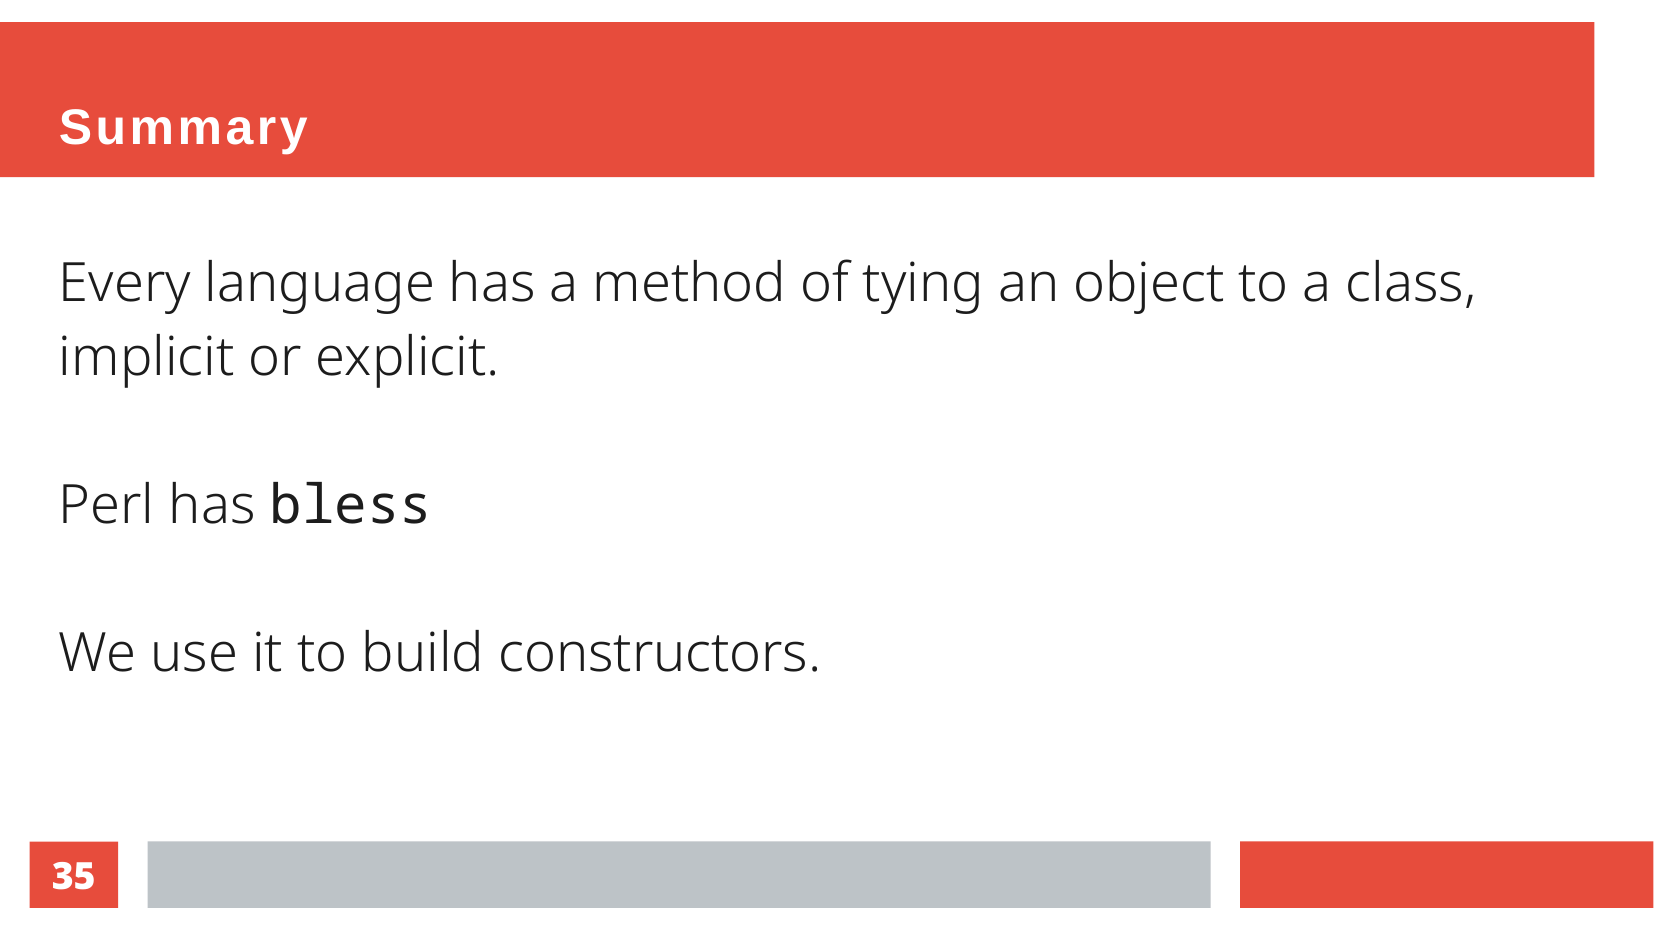

# Summary
Every language has a method of tying an object to a class, implicit or explicit.
Perl has bless
We use it to build constructors.
35